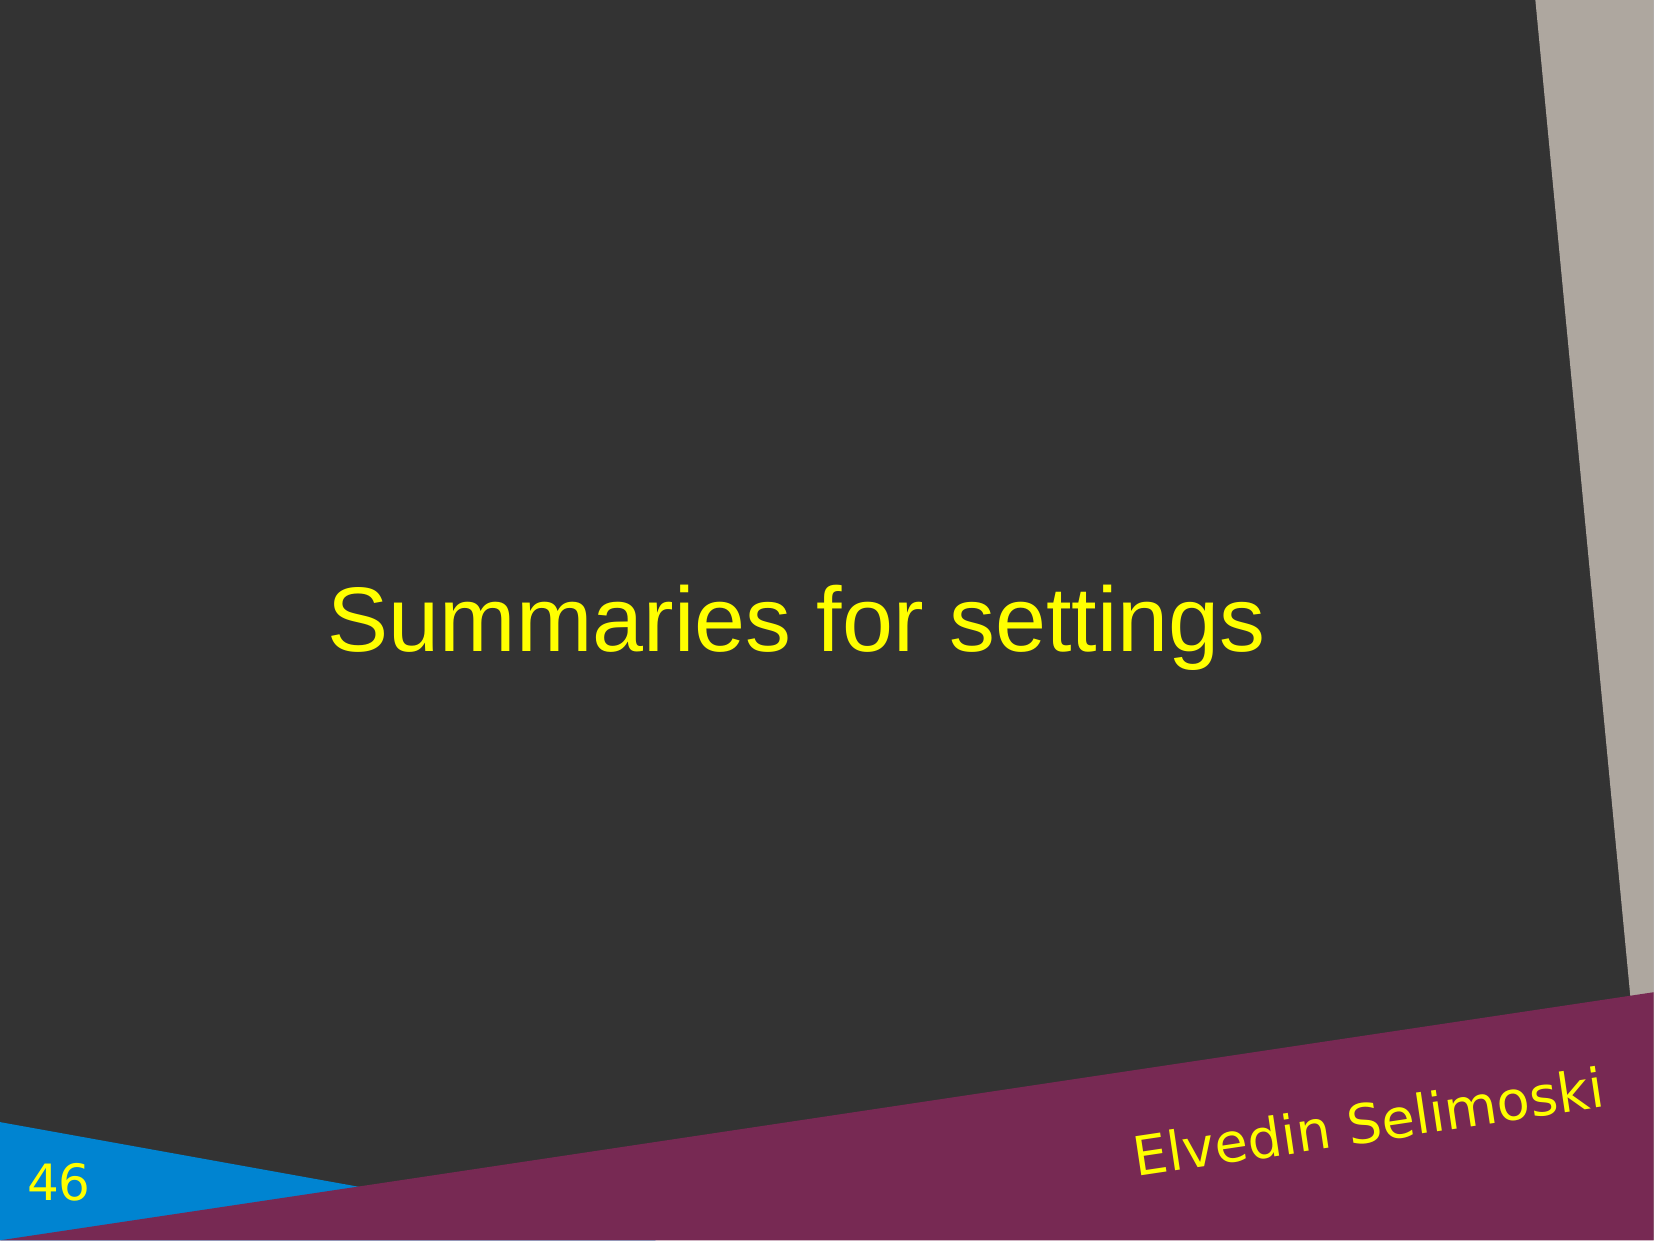

# Summaries for settings
Elvedin Selimoski
46